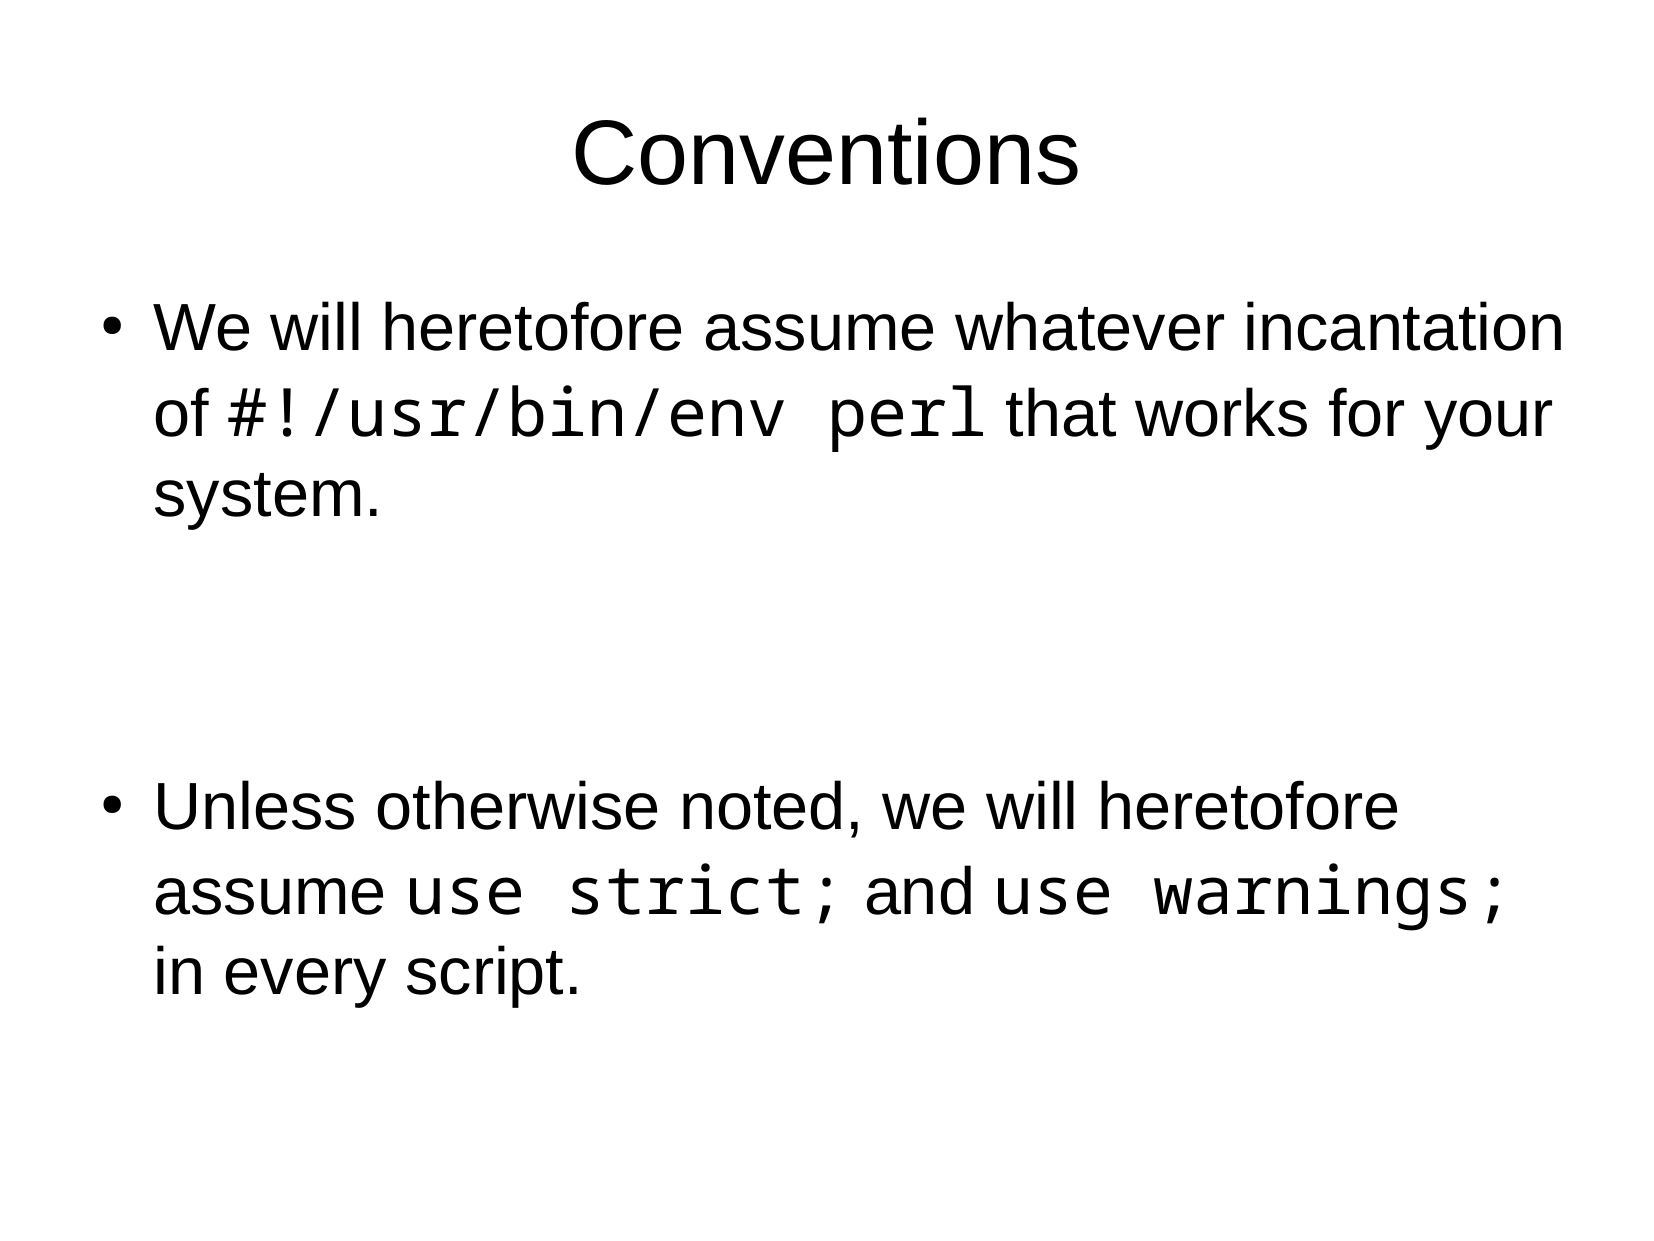

# Conventions
We will heretofore assume whatever incantation of #!/usr/bin/env perl that works for your system.
Unless otherwise noted, we will heretofore assume use strict; and use warnings; in every script.